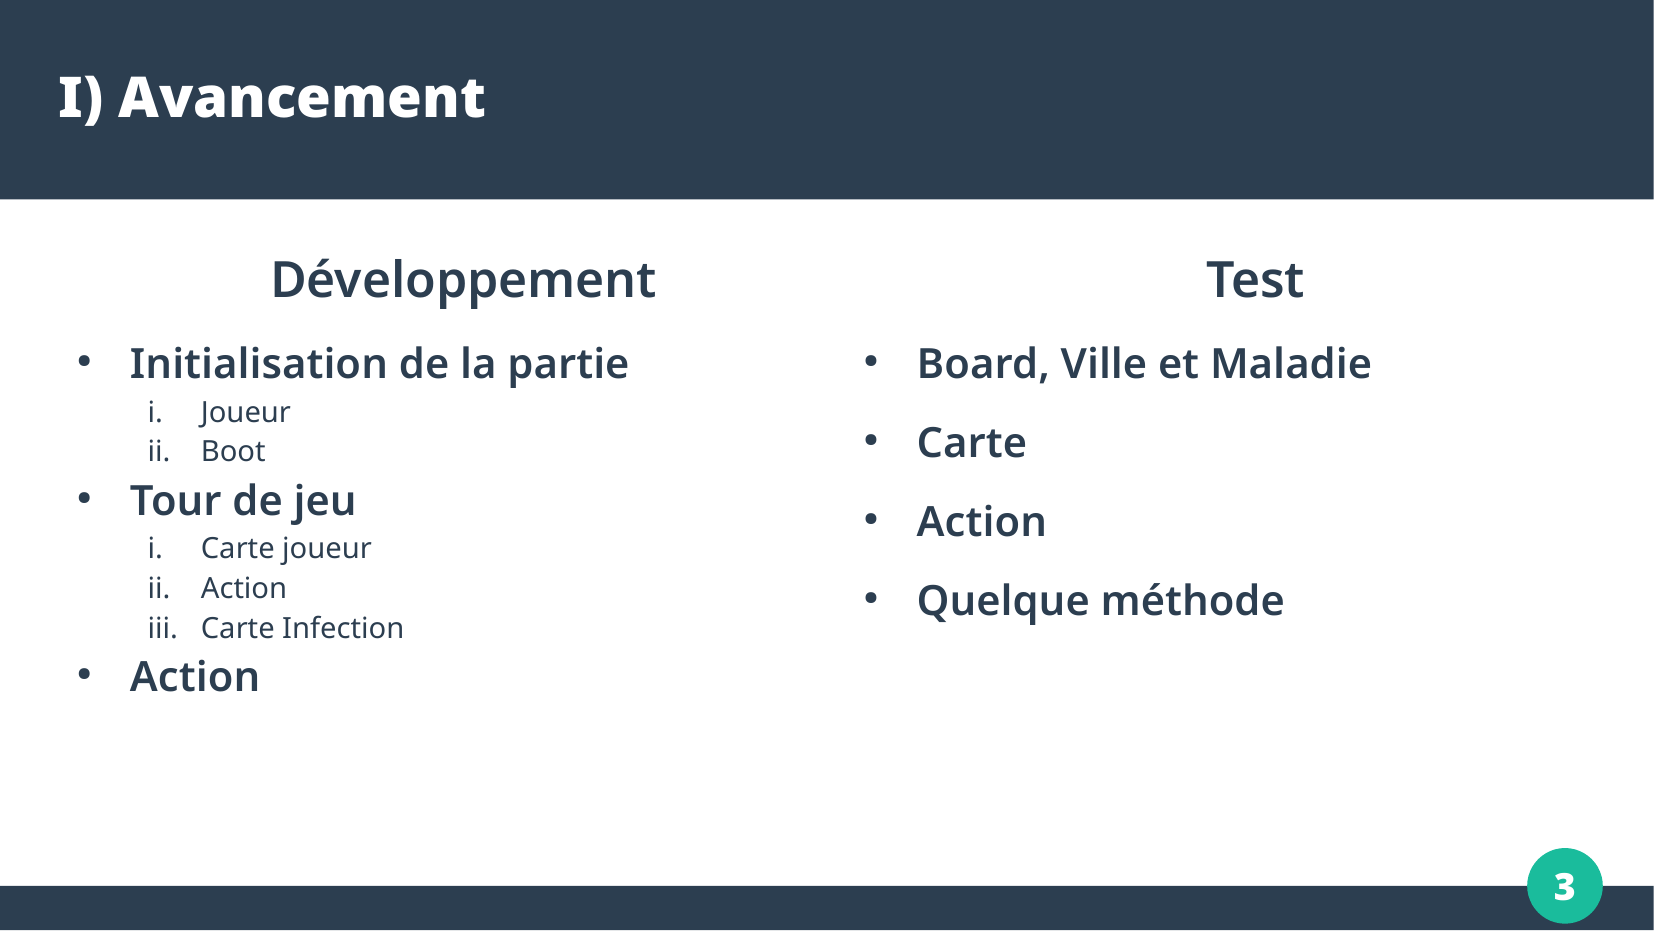

# I) Avancement
Développement
Initialisation de la partie
Joueur
Boot
Tour de jeu
Carte joueur
Action
Carte Infection
Action
Test
Board, Ville et Maladie
Carte
Action
Quelque méthode